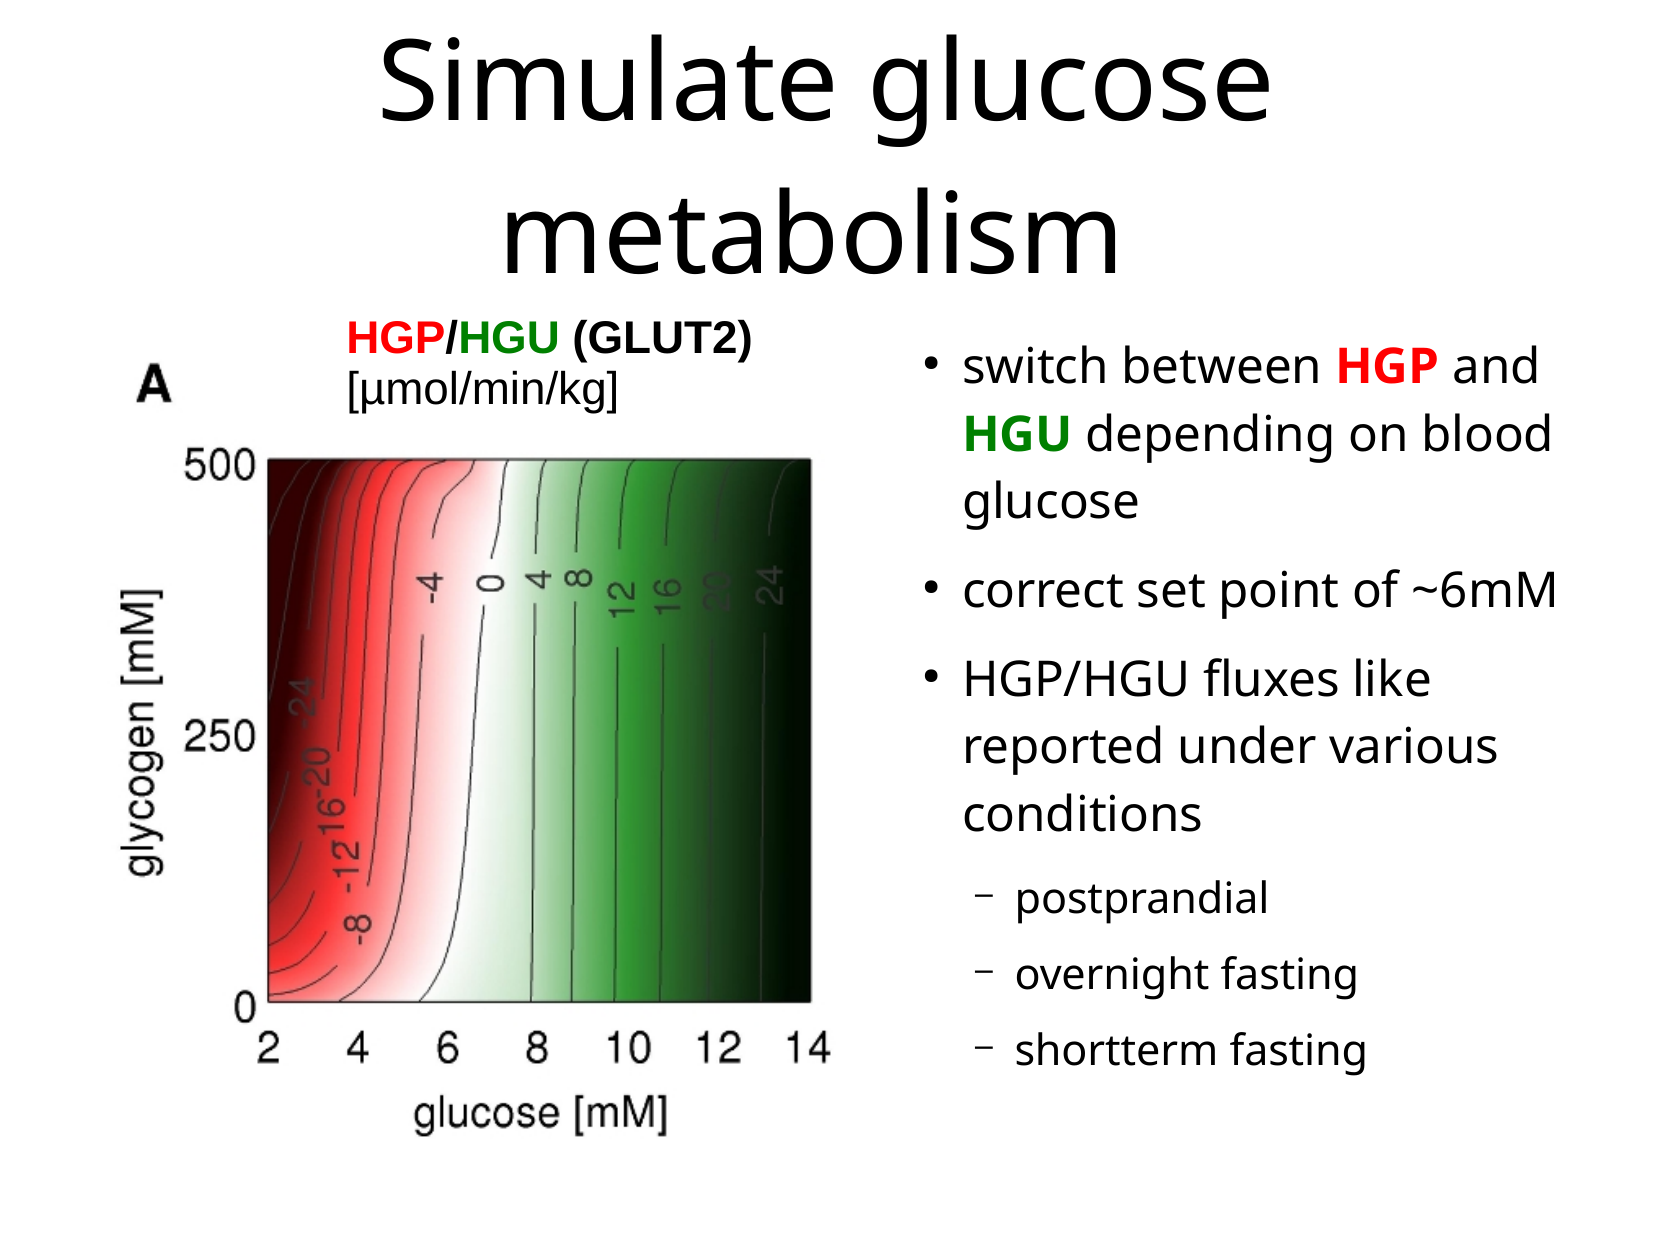

# Simulate glucose metabolism
HGP/HGU (GLUT2)
[µmol/min/kg]
switch between HGP and HGU depending on blood glucose
correct set point of ~6mM
HGP/HGU fluxes like reported under various conditions
postprandial
overnight fasting
shortterm fasting